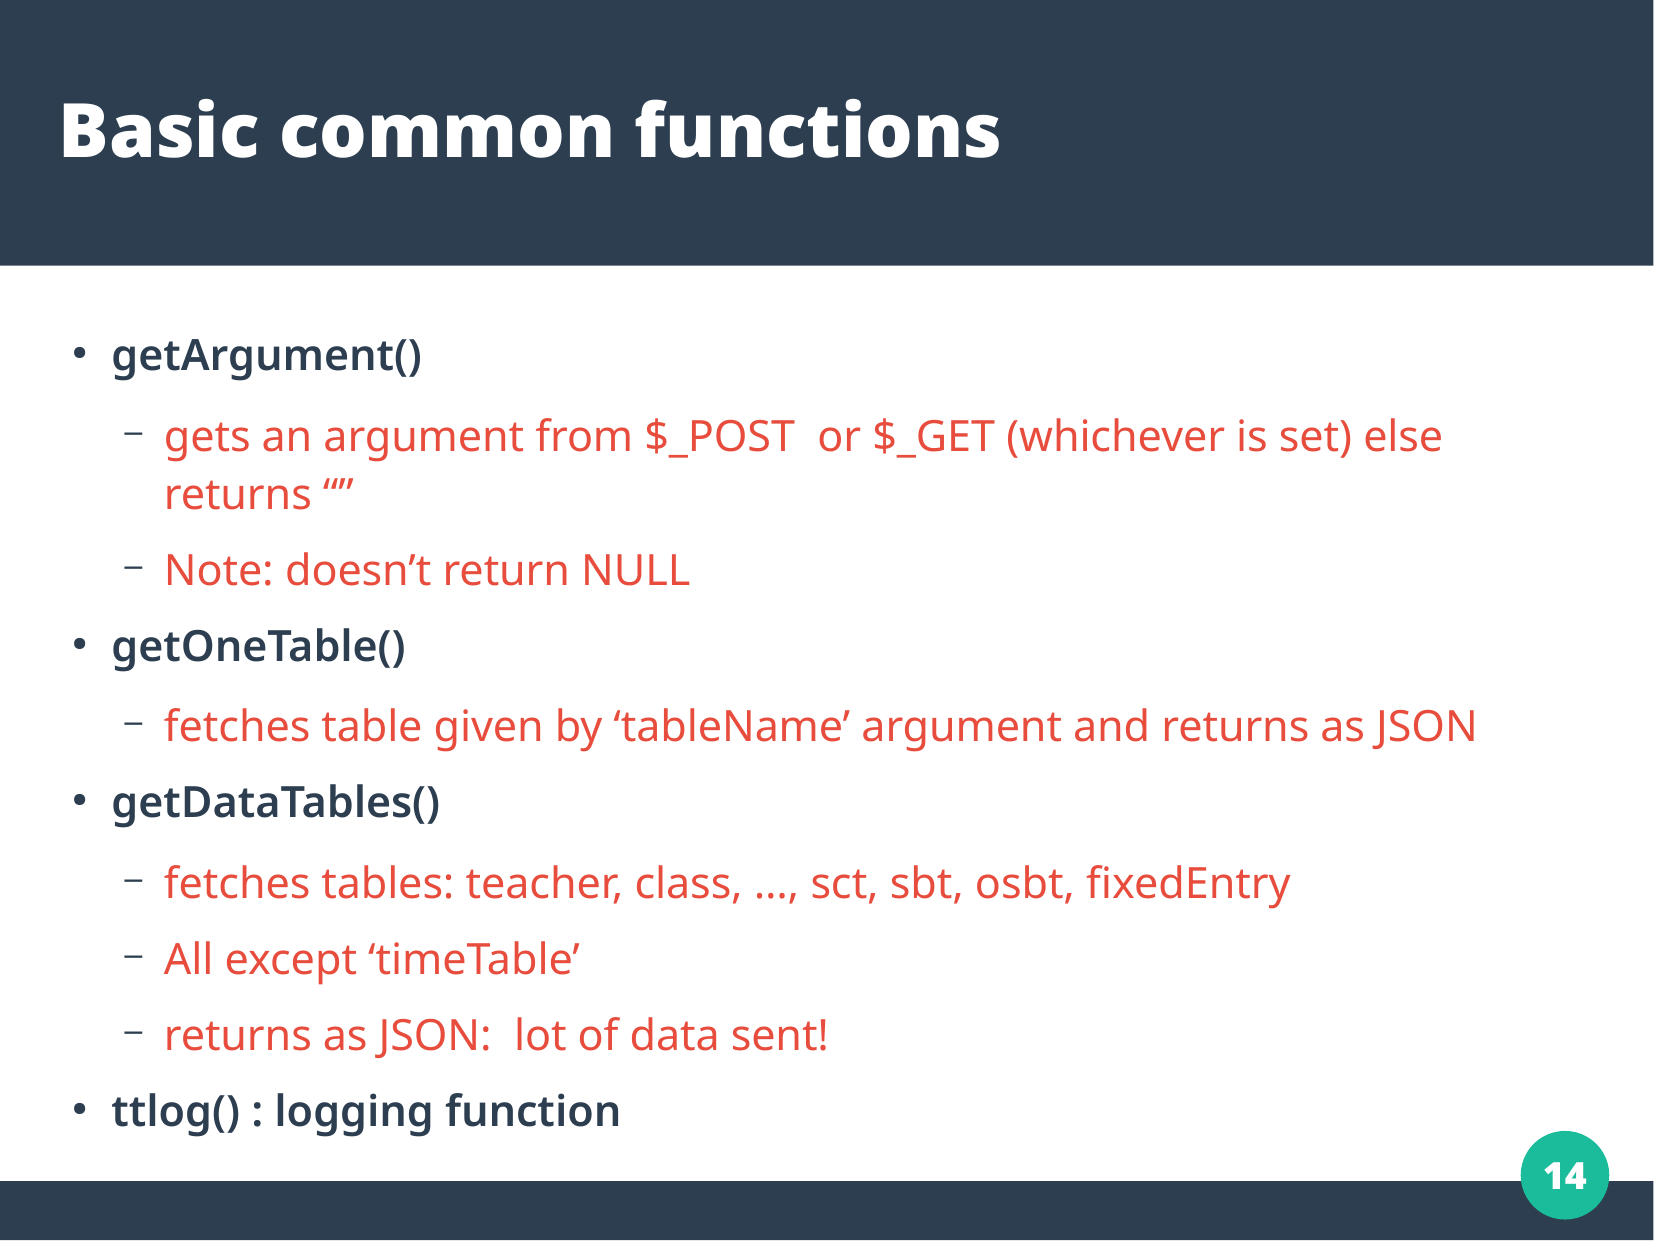

# Basic common functions
getArgument()
gets an argument from $_POST or $_GET (whichever is set) else returns “”
Note: doesn’t return NULL
getOneTable()
fetches table given by ‘tableName’ argument and returns as JSON
getDataTables()
fetches tables: teacher, class, …, sct, sbt, osbt, fixedEntry
All except ‘timeTable’
returns as JSON: lot of data sent!
ttlog() : logging function
14